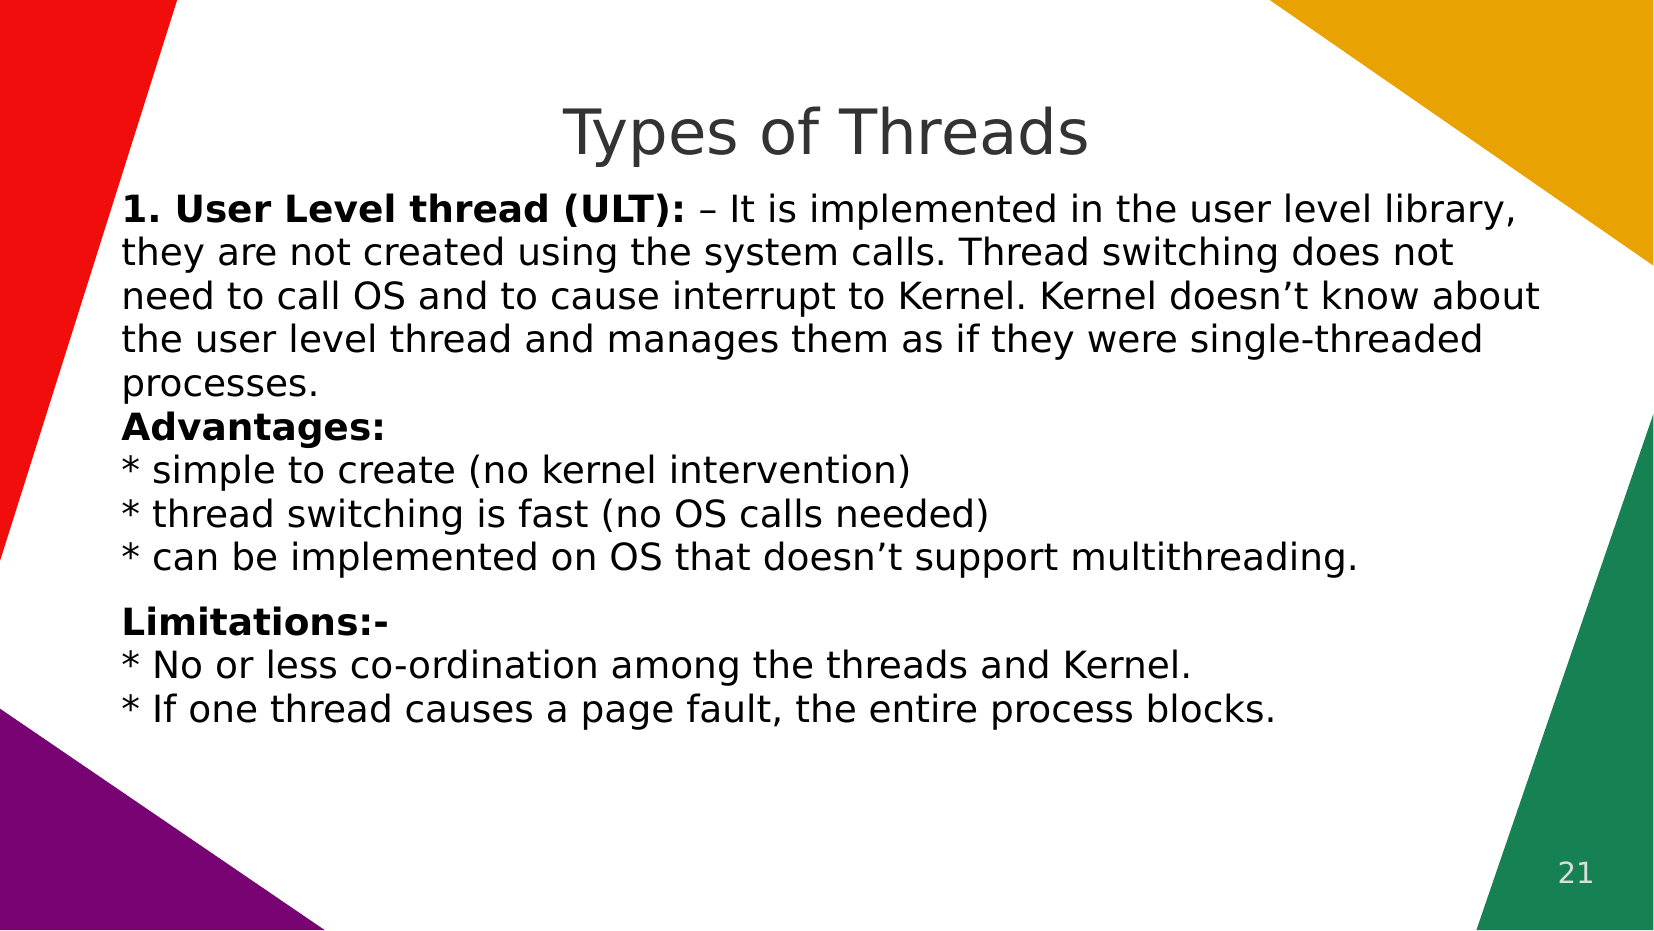

# Types of Threads
1. User Level thread (ULT): – It is implemented in the user level library, they are not created using the system calls. Thread switching does not need to call OS and to cause interrupt to Kernel. Kernel doesn’t know about the user level thread and manages them as if they were single-threaded processes.
Advantages:
* simple to create (no kernel intervention)
* thread switching is fast (no OS calls needed)
* can be implemented on OS that doesn’t support multithreading.
Limitations:-
* No or less co-ordination among the threads and Kernel.
* If one thread causes a page fault, the entire process blocks.
21